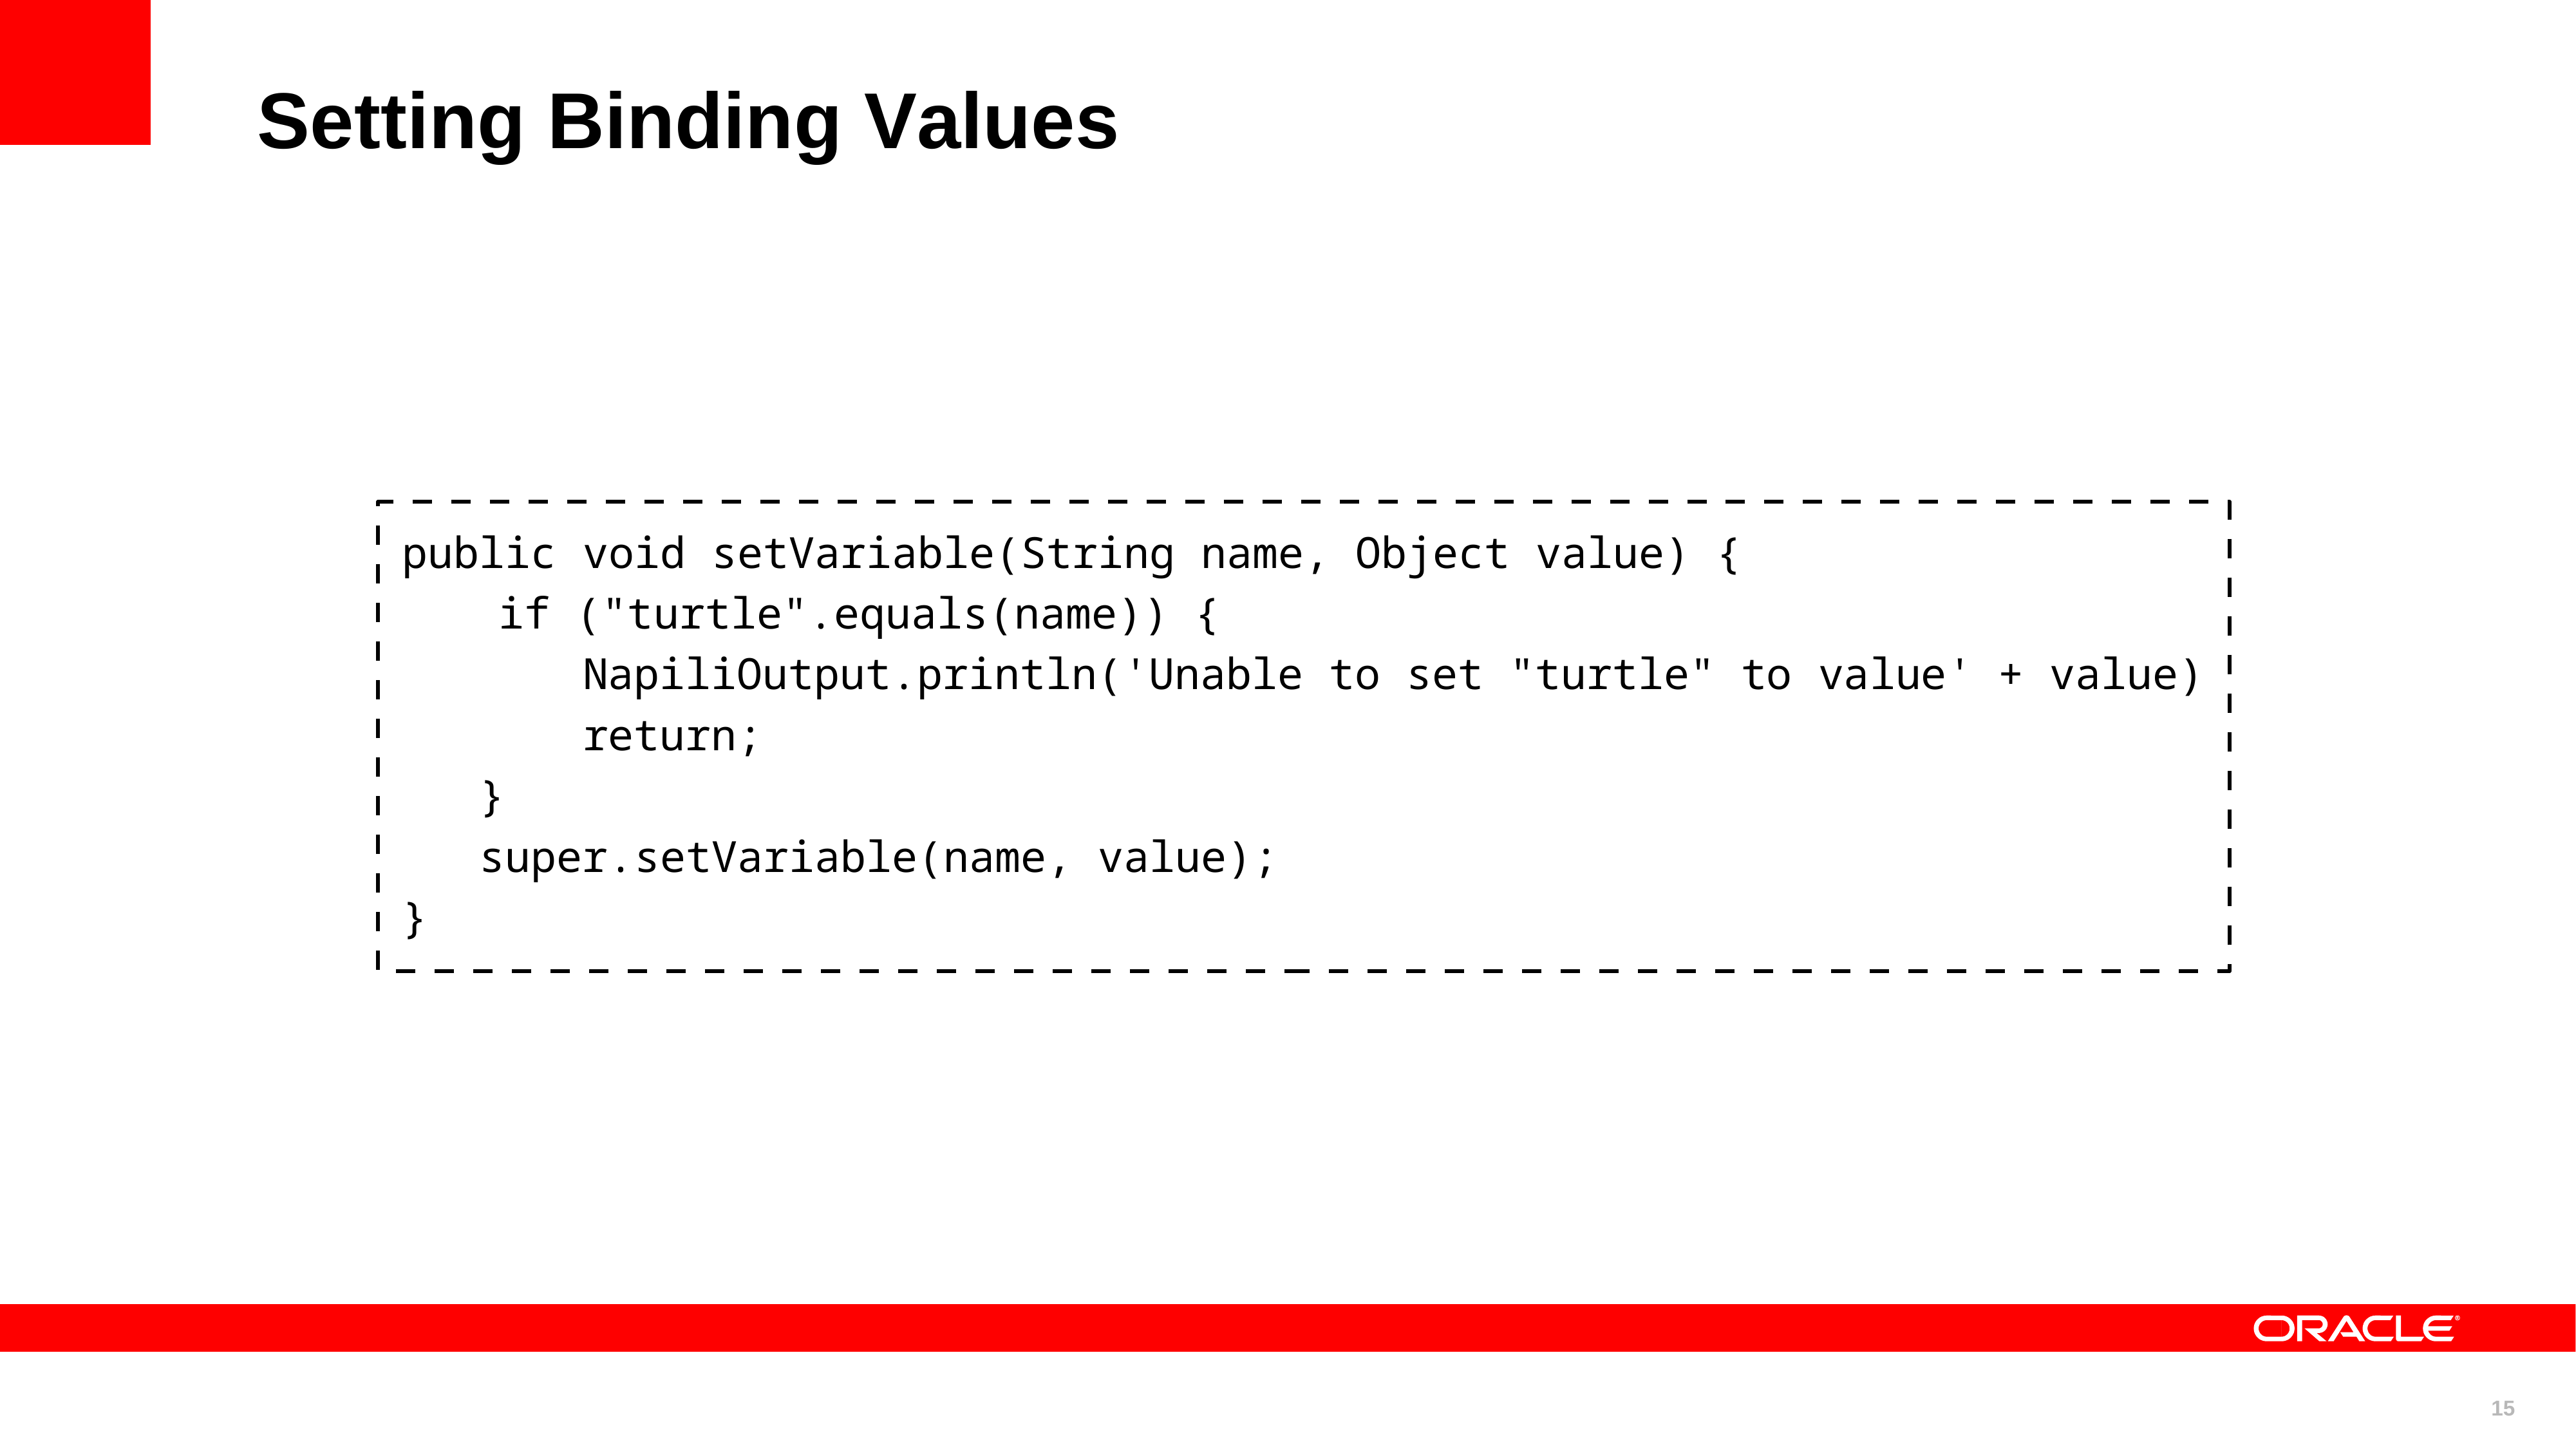

# Setting Binding Values
public void setVariable(String name, Object value) {
	if ("turtle".equals(name)) {
 NapiliOutput.println('Unable to set "turtle" to value' + value)
 return;
 }
 super.setVariable(name, value);
}